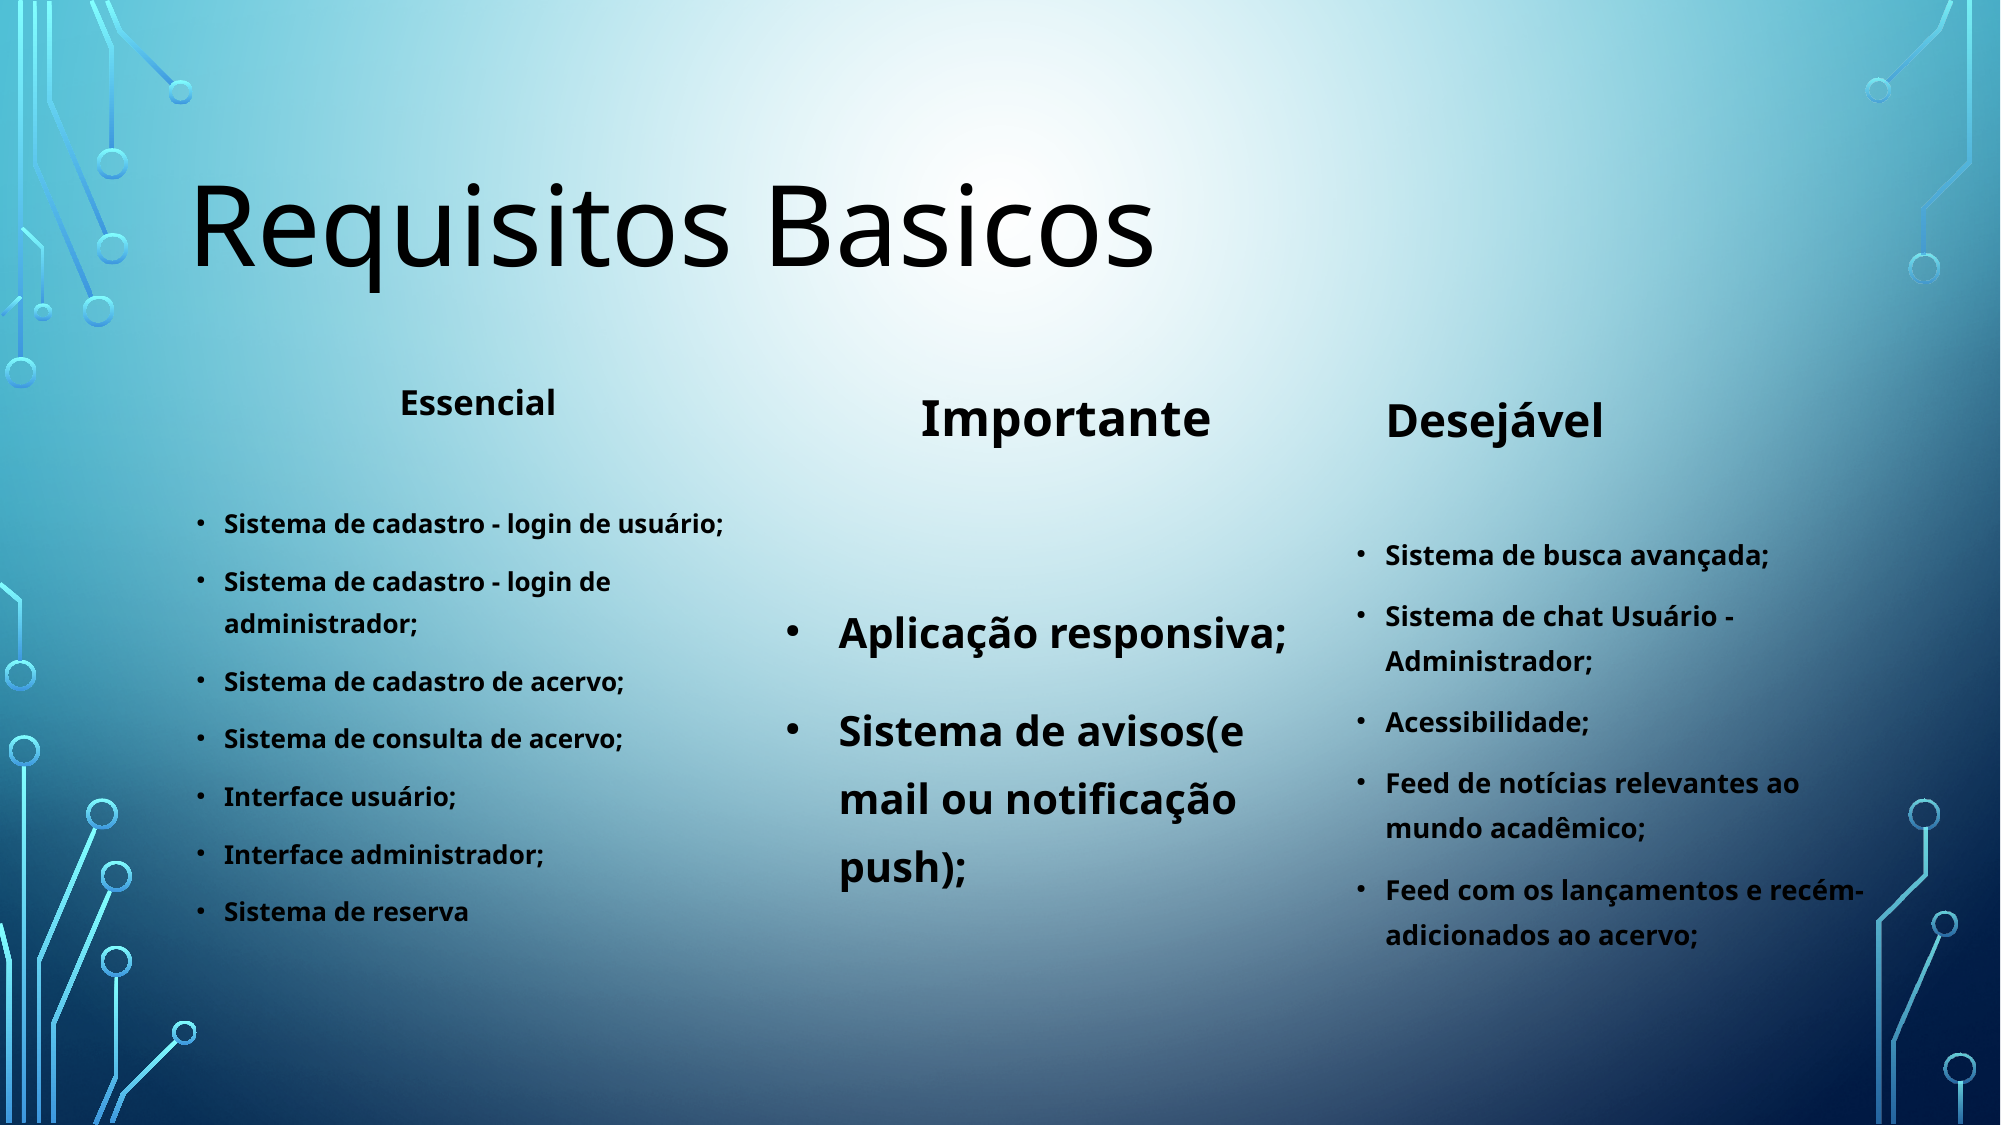

# Requisitos Basicos
Essencial
Sistema de cadastro - login de usuário;
Sistema de cadastro - login de administrador;
Sistema de cadastro de acervo;
Sistema de consulta de acervo;
Interface usuário;
Interface administrador;
Sistema de reserva
Importante
Aplicação responsiva;
Sistema de avisos(e mail ou notificação push);
Desejável
Sistema de busca avançada;
Sistema de chat Usuário - Administrador;
Acessibilidade;
Feed de notícias relevantes ao mundo acadêmico;
Feed com os lançamentos e recém-adicionados ao acervo;